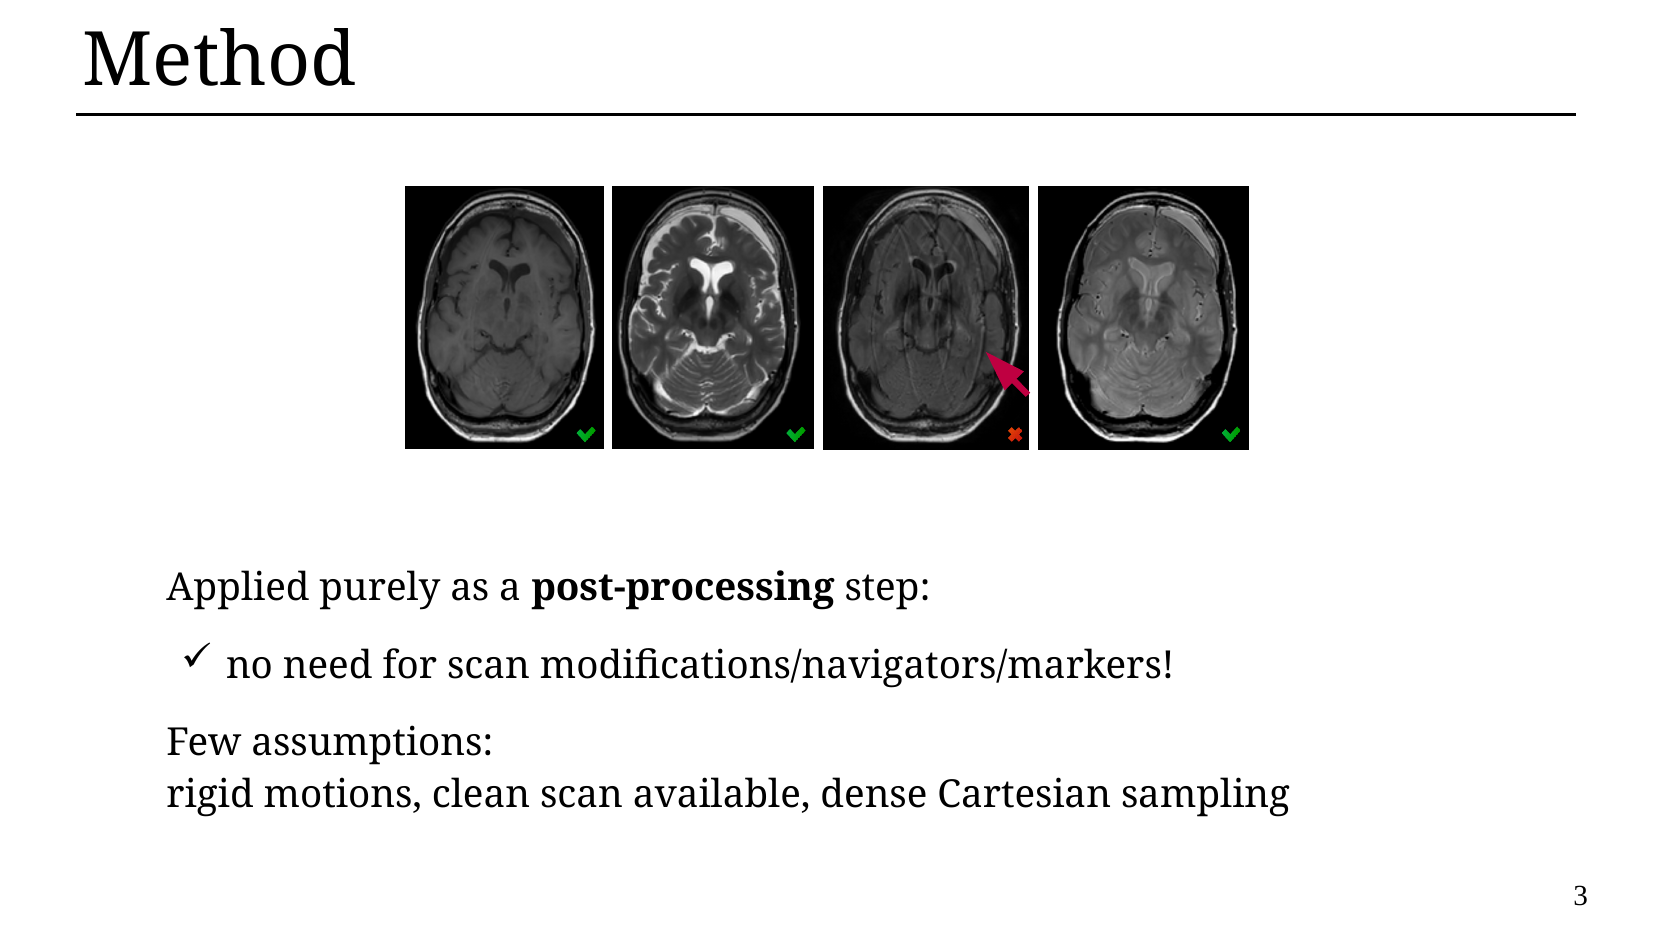

# Method
Applied purely as a post-processing step:
no need for scan modifications/navigators/markers!
Few assumptions:
rigid motions, clean scan available, dense Cartesian sampling